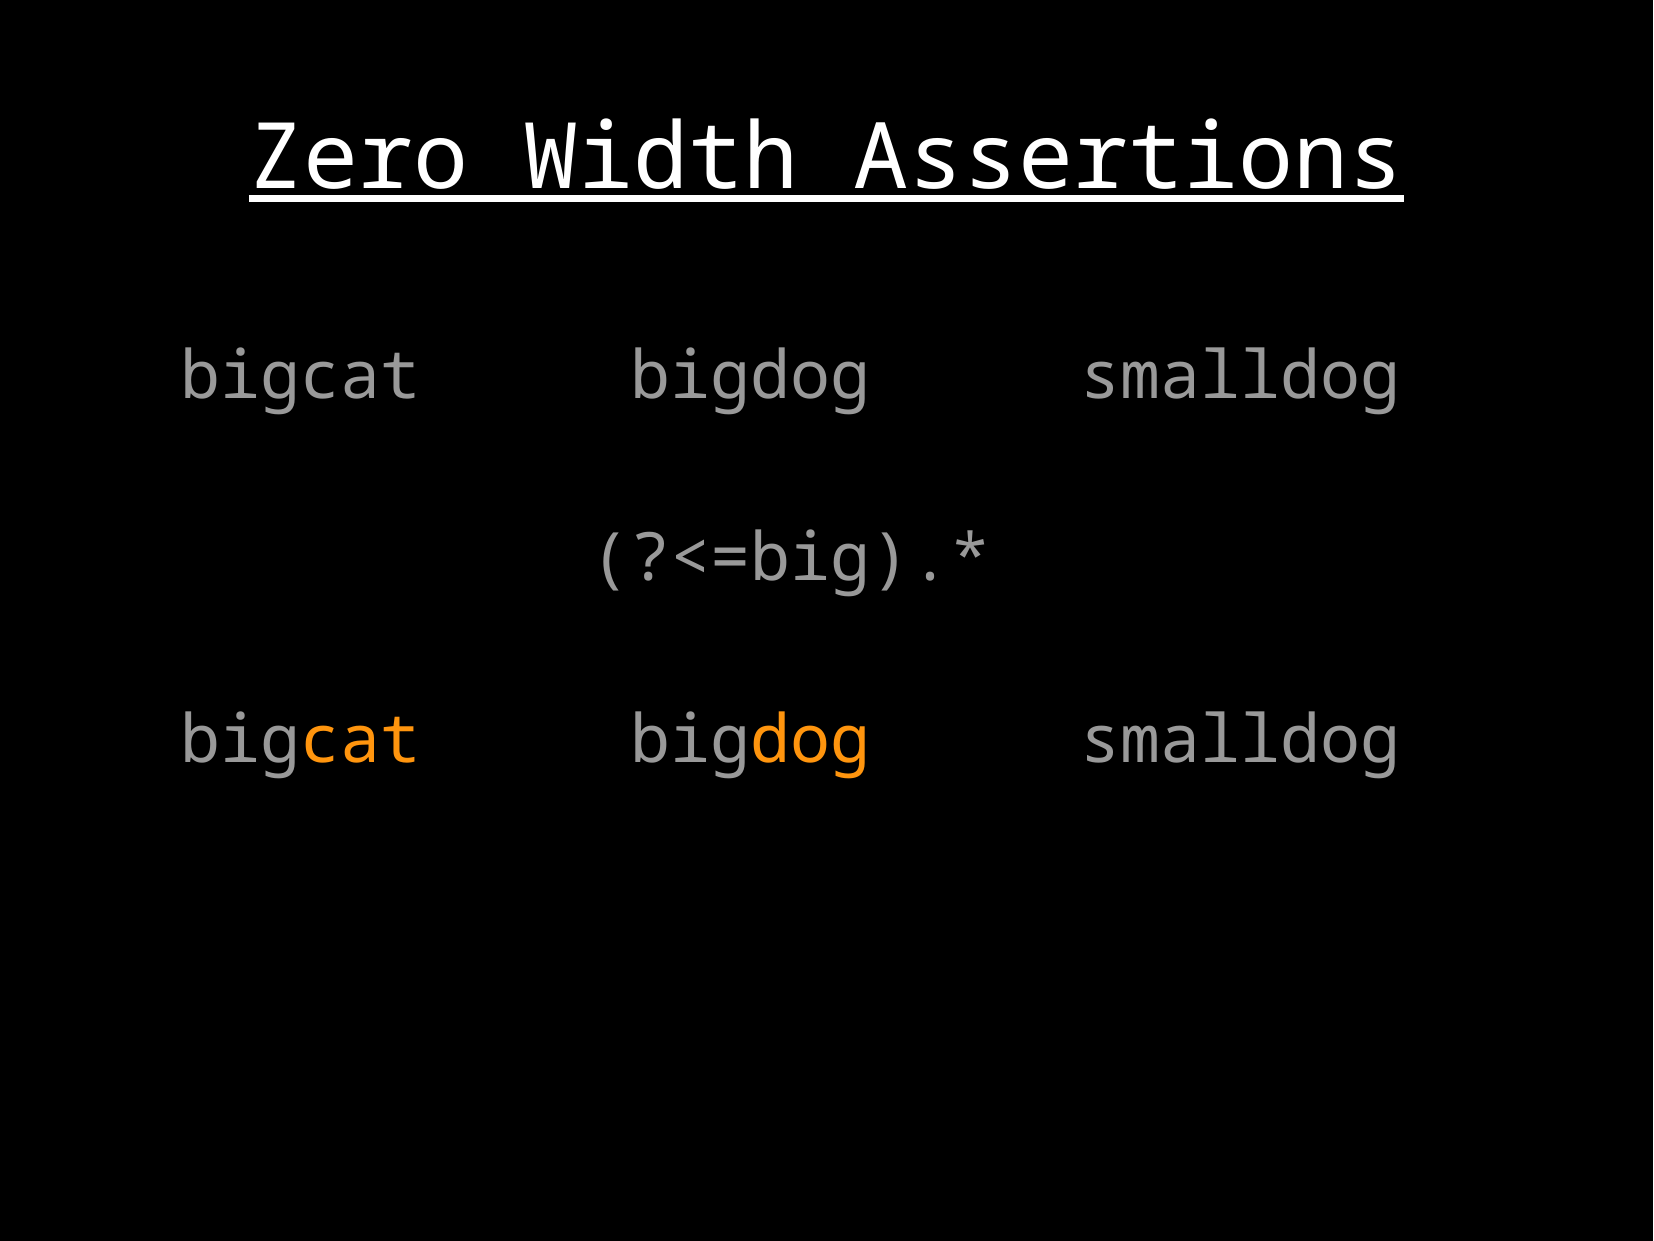

# Zero Width Assertions
bigcat			bigdog			smalldog
(?<=big).*
bigcat			bigdog			smalldog